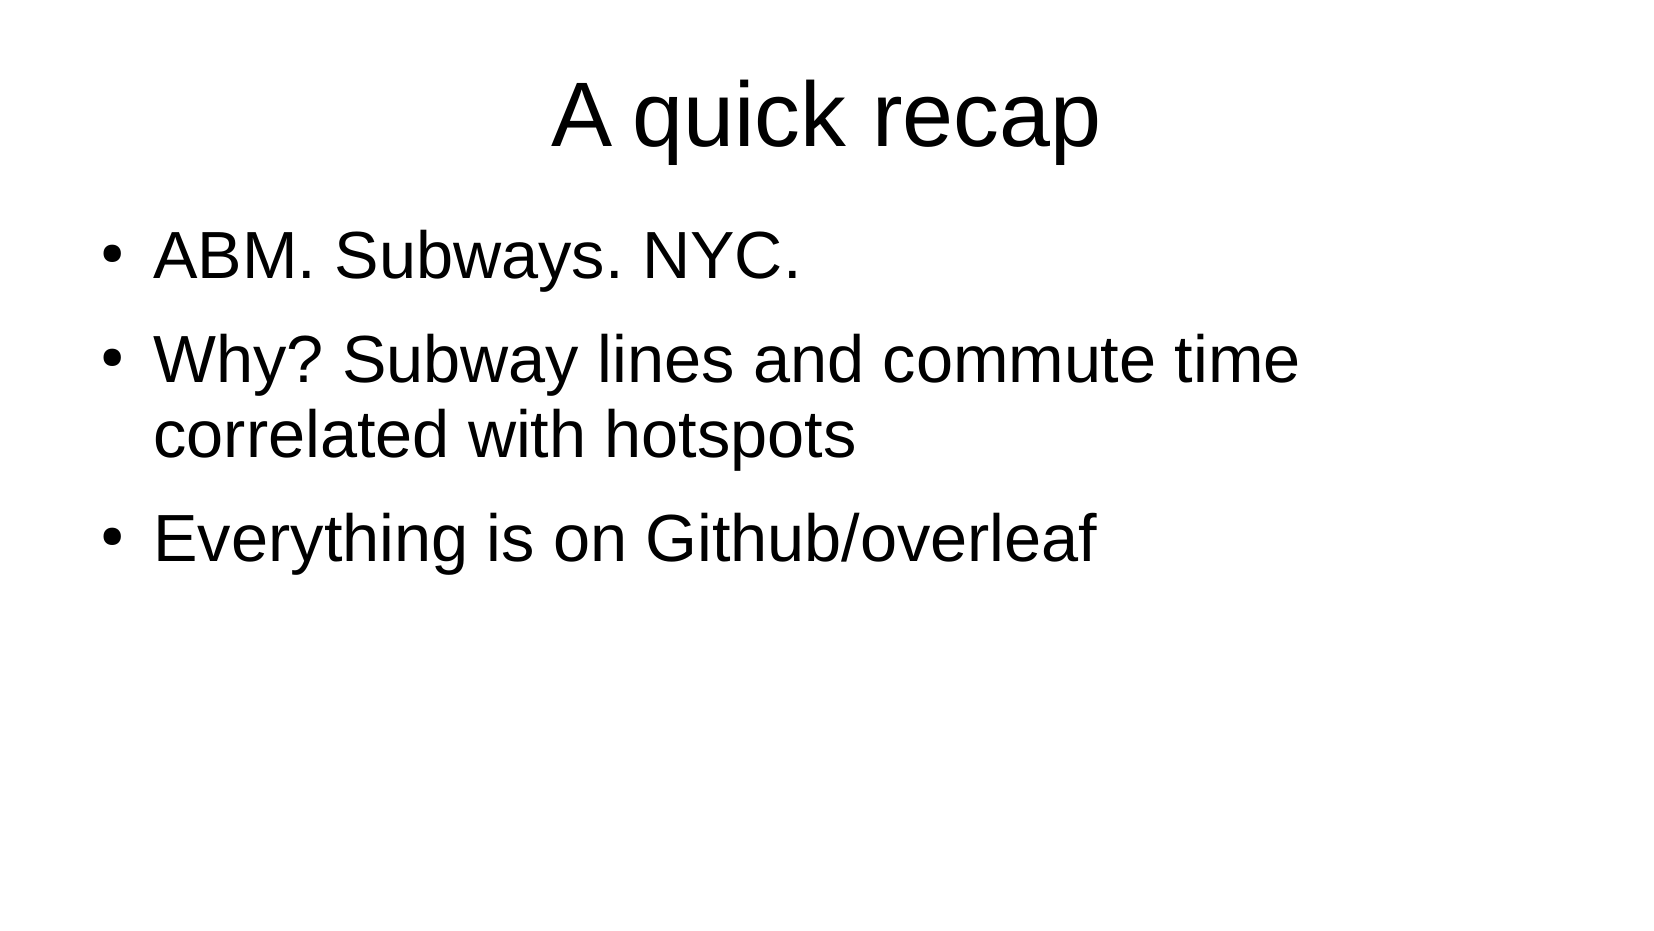

# A quick recap
ABM. Subways. NYC.
Why? Subway lines and commute time correlated with hotspots
Everything is on Github/overleaf